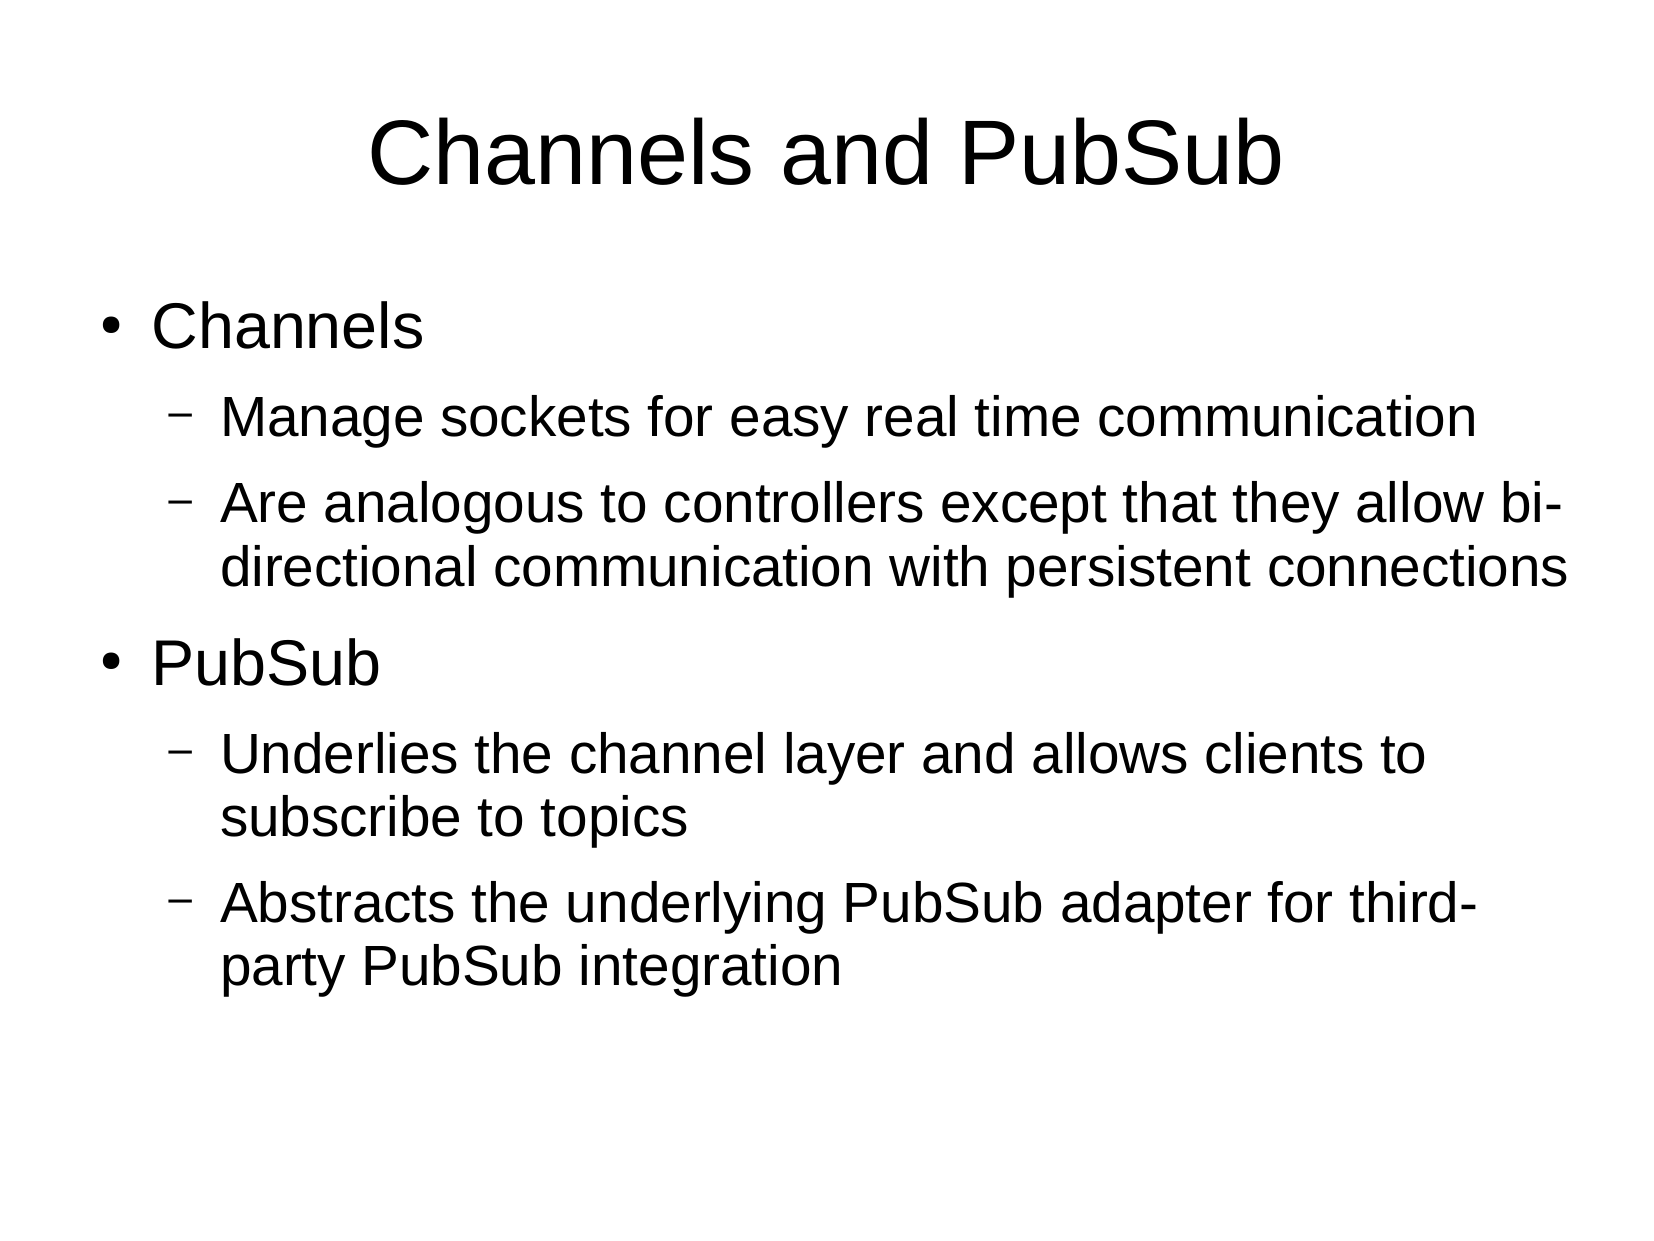

# Channels and PubSub
Channels
Manage sockets for easy real time communication
Are analogous to controllers except that they allow bi-directional communication with persistent connections
PubSub
Underlies the channel layer and allows clients to subscribe to topics
Abstracts the underlying PubSub adapter for third-party PubSub integration